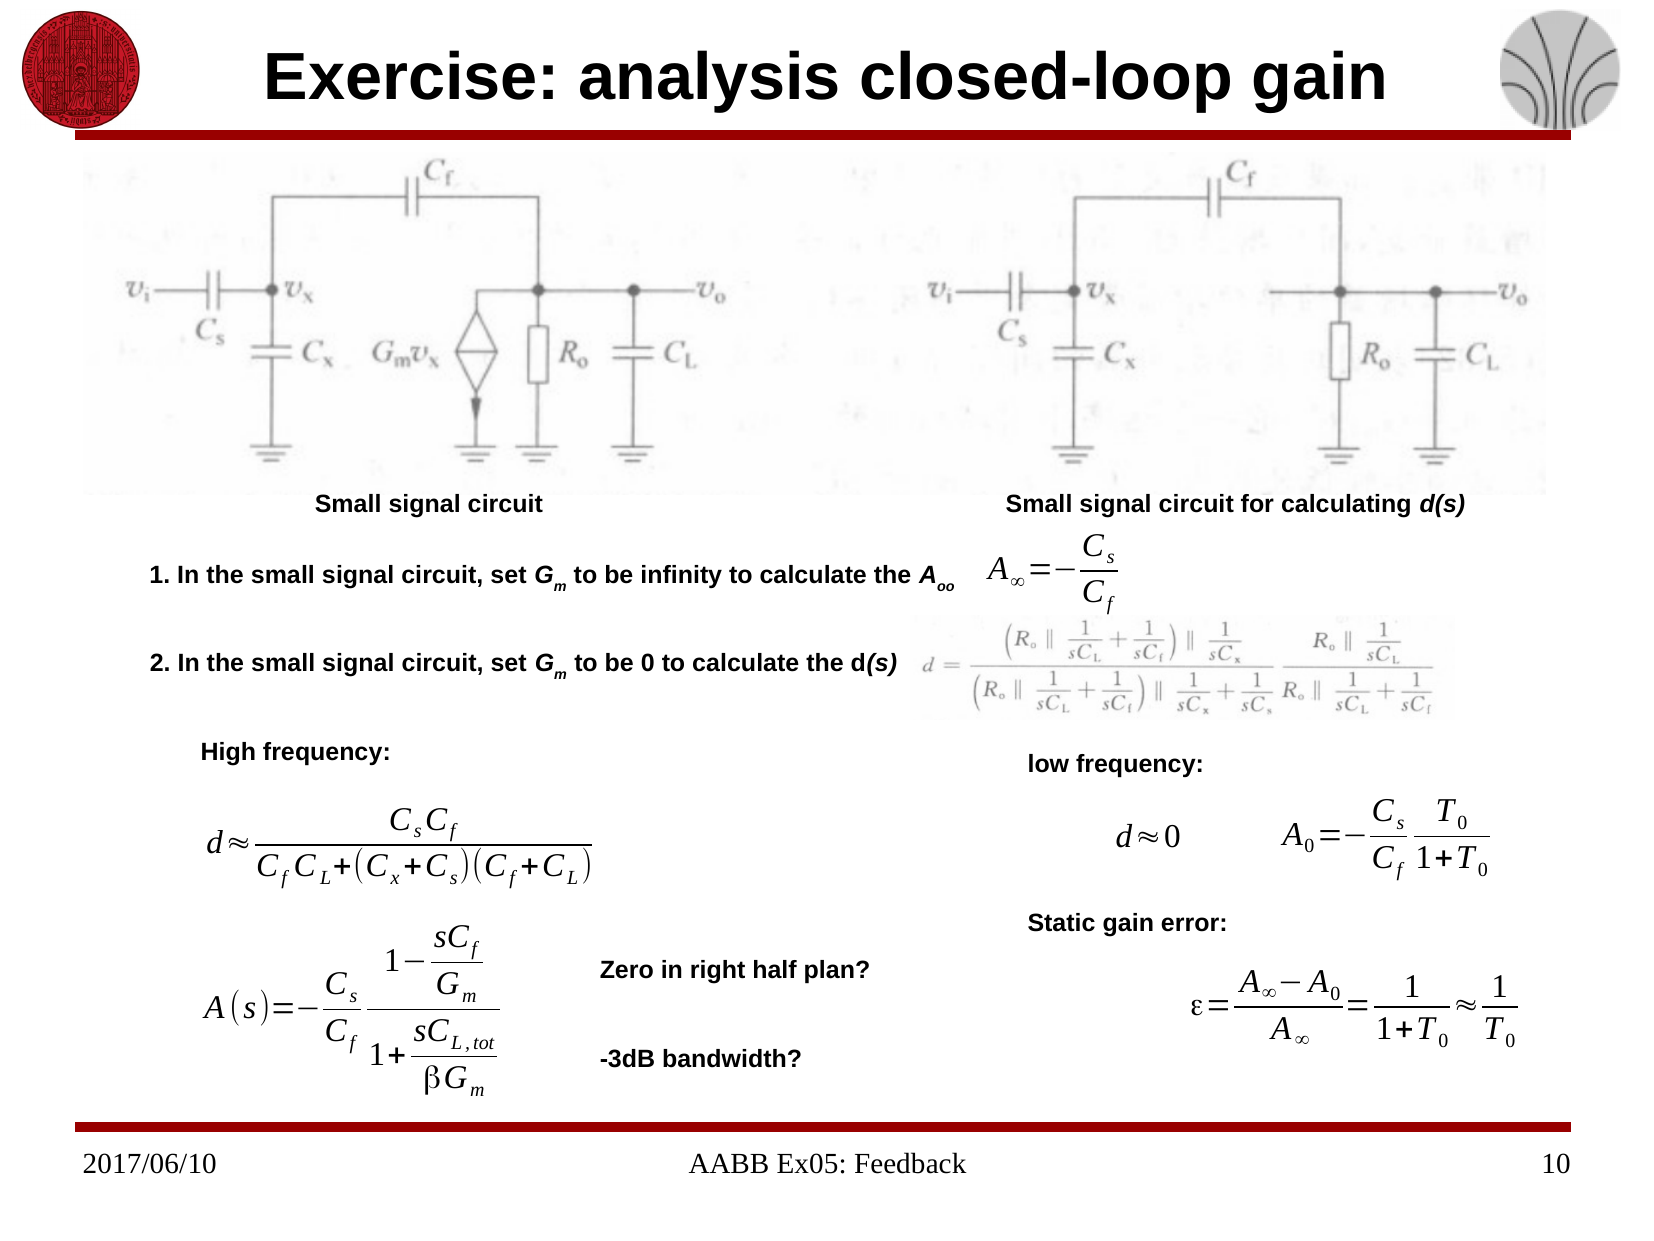

# Exercise: analysis closed-loop gain
Small signal circuit
Small signal circuit for calculating d(s)
1. In the small signal circuit, set Gm to be infinity to calculate the Aoo
2. In the small signal circuit, set Gm to be 0 to calculate the d(s)
High frequency:
low frequency:
Static gain error:
Zero in right half plan?
-3dB bandwidth?
2017/06/10
AABB Ex05: Feedback
10